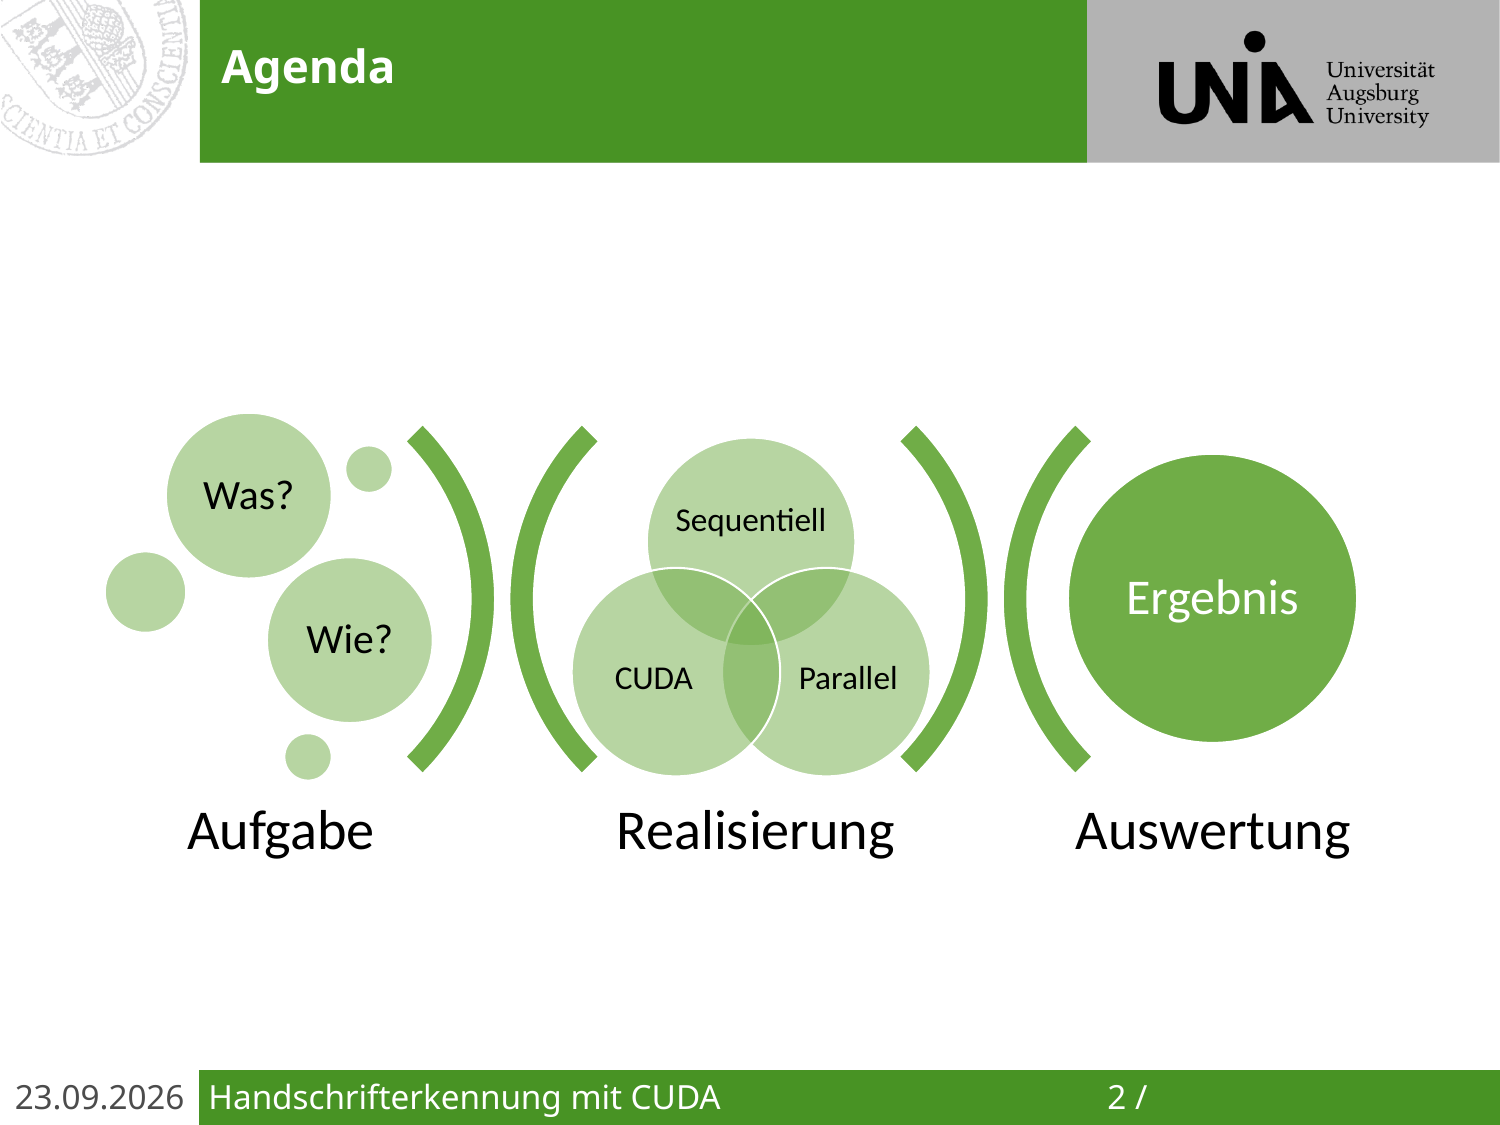

# Agenda
Was?
Sequentiell
Ergebnis
Wie?
CUDA
Parallel
Aufgabe
Realisierung
Auswertung
Handschrifterkennung mit CUDA